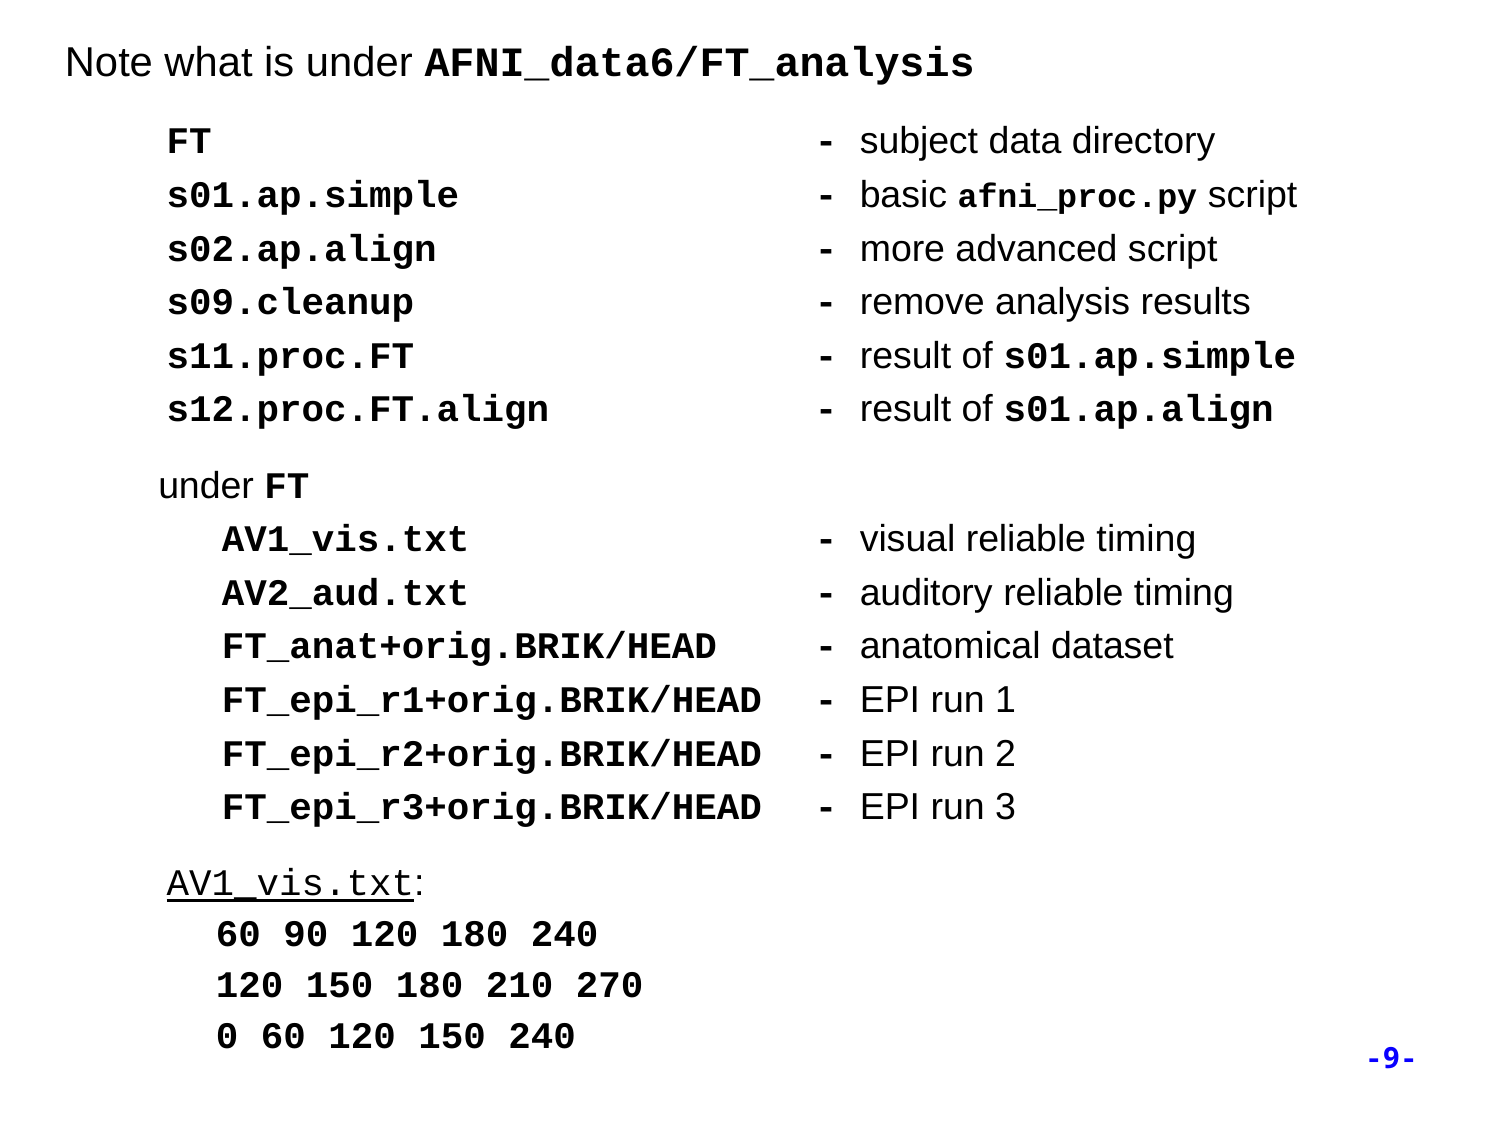

# Note what is under AFNI_data6/FT_analysis
FT					- subject data directory
s01.ap.simple			- basic afni_proc.py script
s02.ap.align			- more advanced script
s09.cleanup			- remove analysis results
s11.proc.FT			- result of s01.ap.simple
s12.proc.FT.align		- result of s01.ap.align
under FT
AV1_vis.txt			- visual reliable timing
AV2_aud.txt			- auditory reliable timing
FT_anat+orig.BRIK/HEAD	- anatomical dataset
FT_epi_r1+orig.BRIK/HEAD	- EPI run 1
FT_epi_r2+orig.BRIK/HEAD	- EPI run 2
FT_epi_r3+orig.BRIK/HEAD	- EPI run 3
AV1_vis.txt:
60 90 120 180 240
120 150 180 210 270
0 60 120 150 240